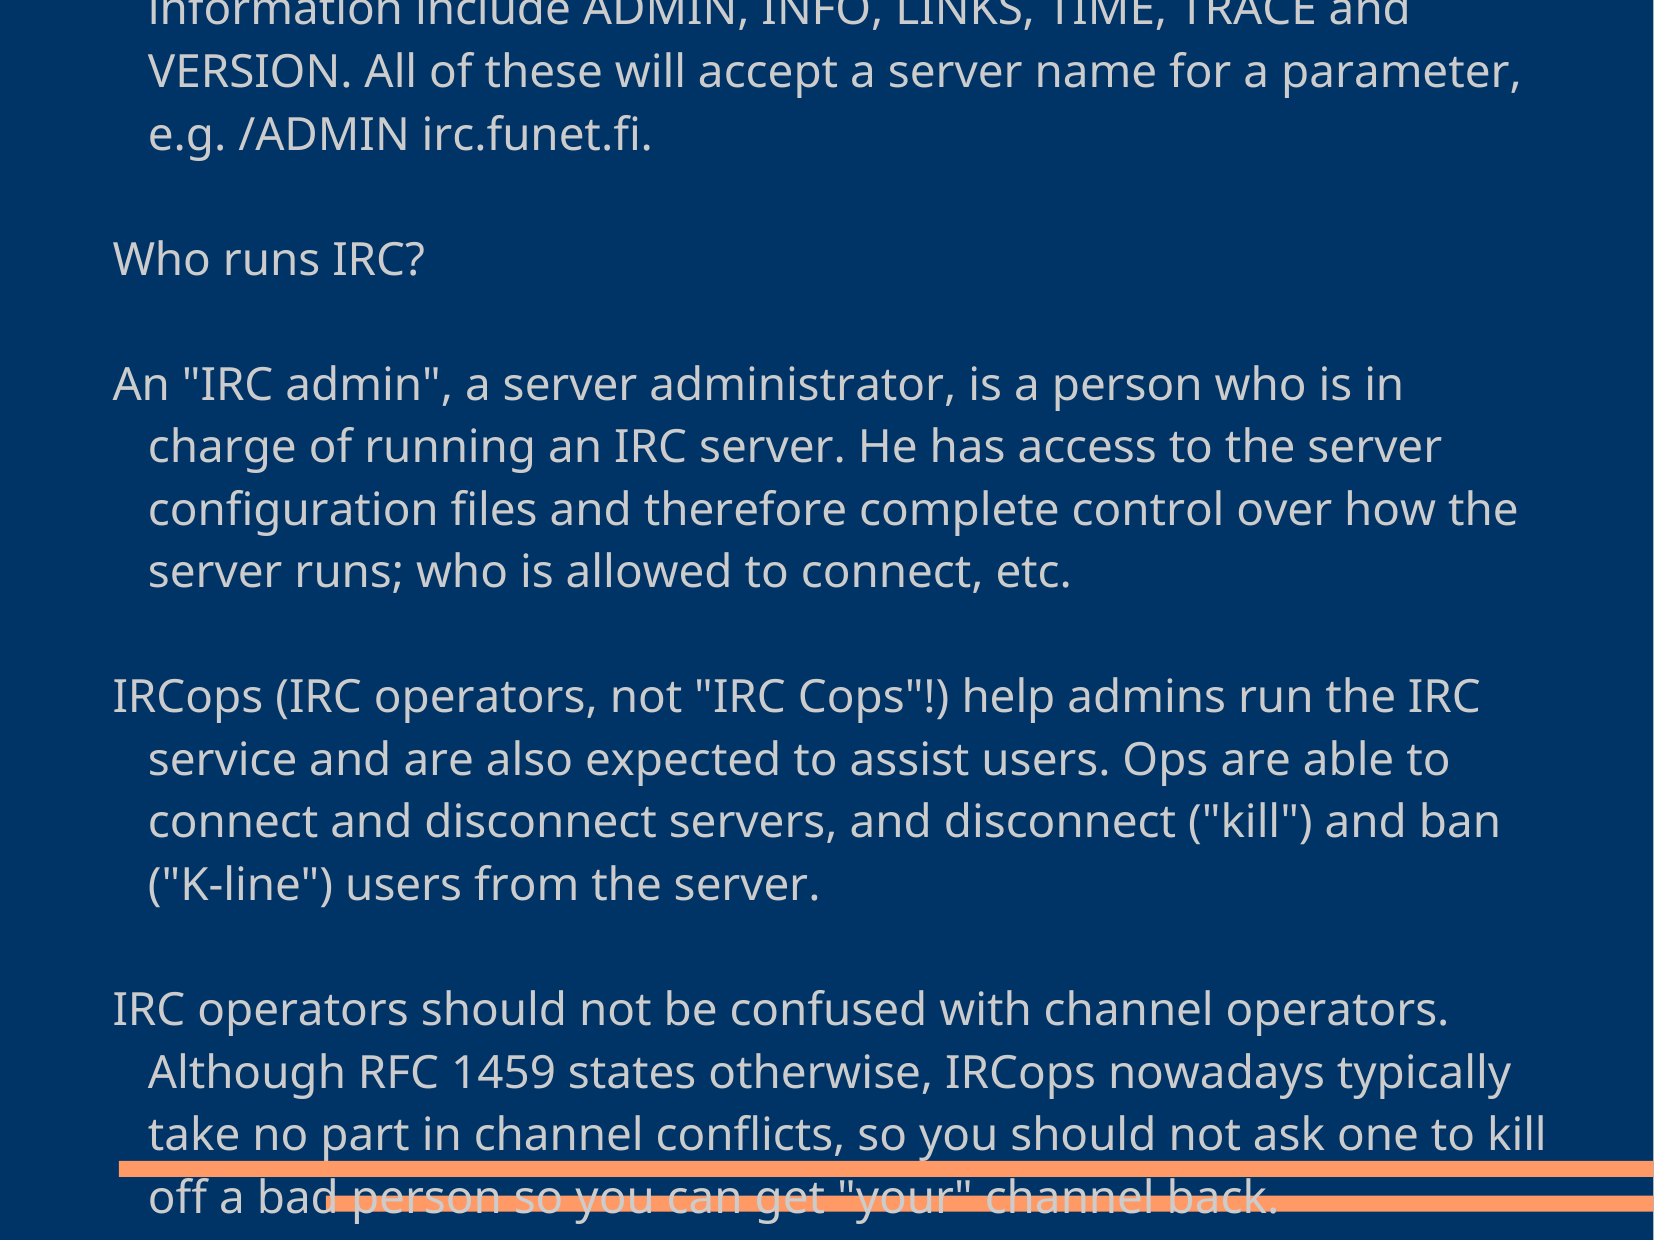

Other commands that will provide you with server-related information include ADMIN, INFO, LINKS, TIME, TRACE and VERSION. All of these will accept a server name for a parameter, e.g. /ADMIN irc.funet.fi.
Who runs IRC?
An "IRC admin", a server administrator, is a person who is in charge of running an IRC server. He has access to the server configuration files and therefore complete control over how the server runs; who is allowed to connect, etc.
IRCops (IRC operators, not "IRC Cops"!) help admins run the IRC service and are also expected to assist users. Ops are able to connect and disconnect servers, and disconnect ("kill") and ban ("K-line") users from the server.
IRC operators should not be confused with channel operators. Although RFC 1459 states otherwise, IRCops nowadays typically take no part in channel conflicts, so you should not ask one to kill off a bad person so you can get "your" channel back.
#